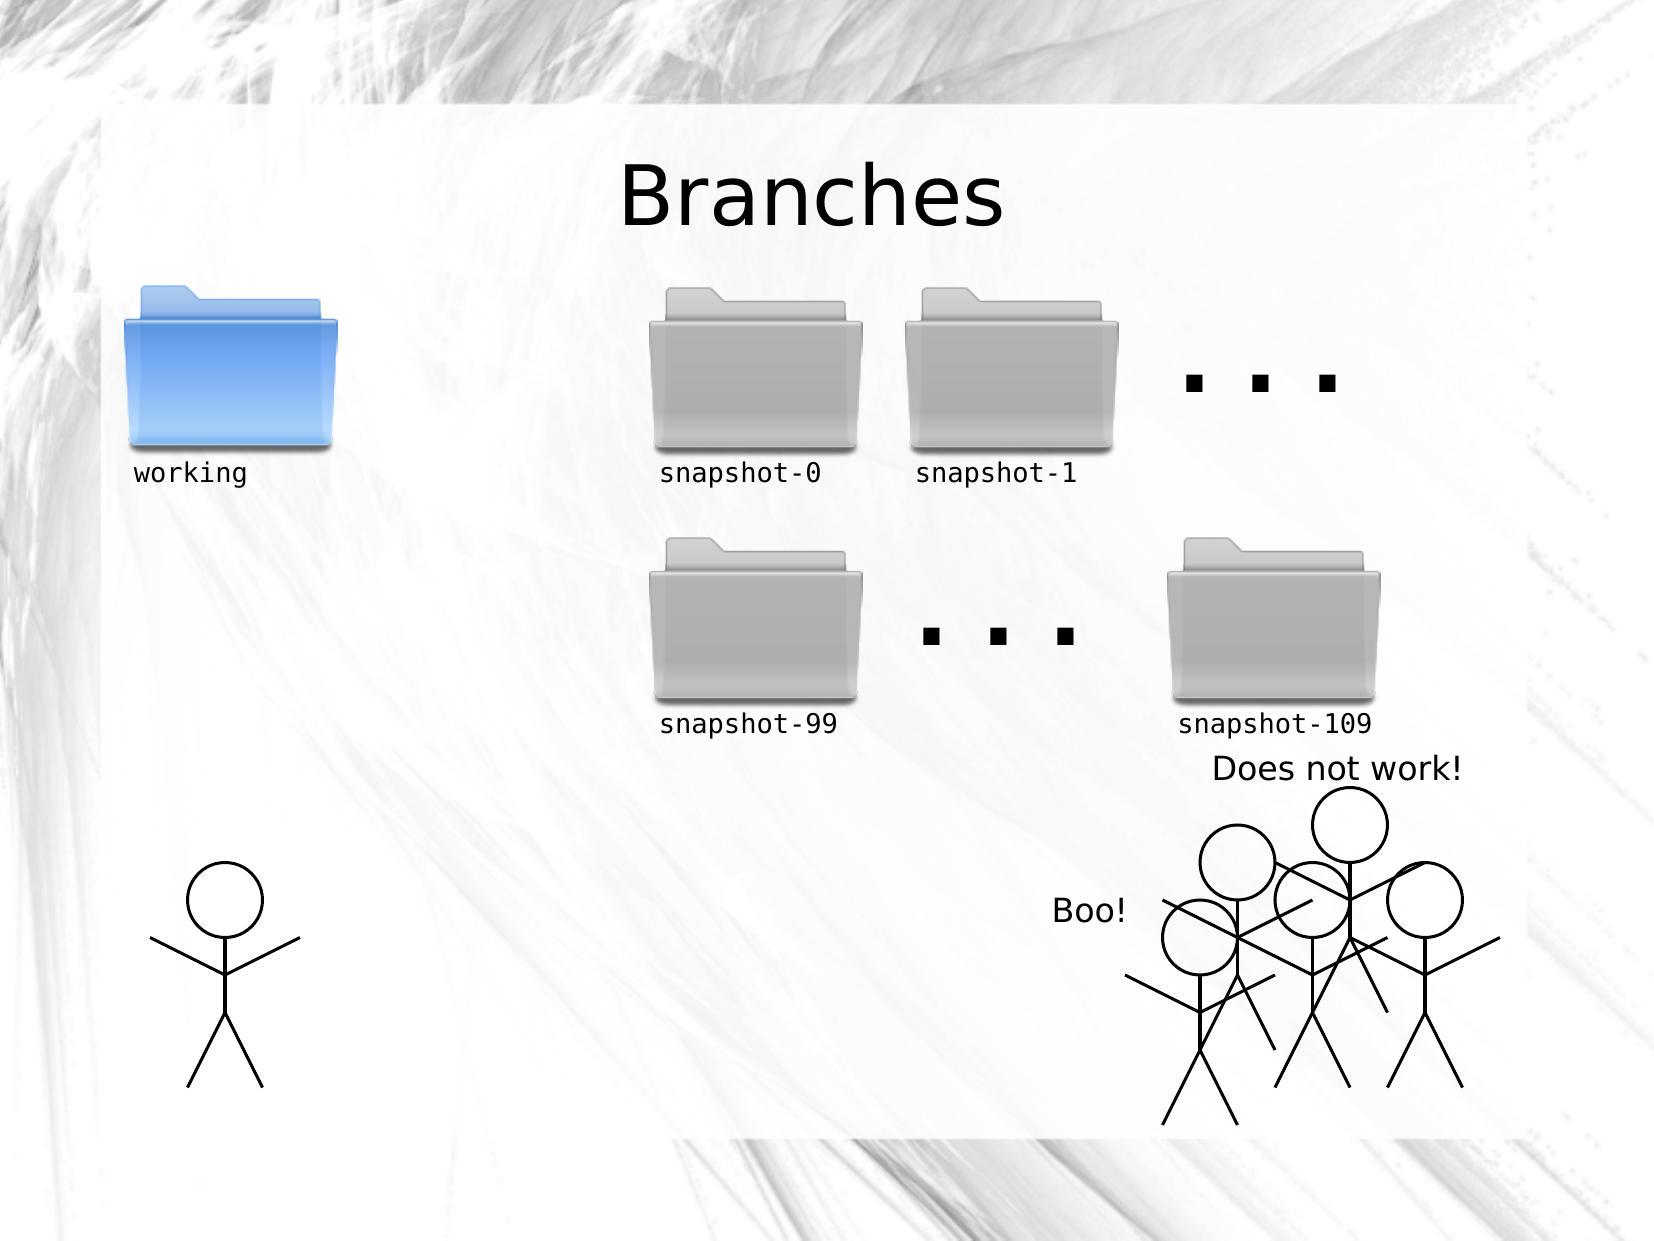

# Branches
working
snapshot-0
snapshot-1
. . .
snapshot-99
snapshot-109
. . .
Does not work!
Boo!